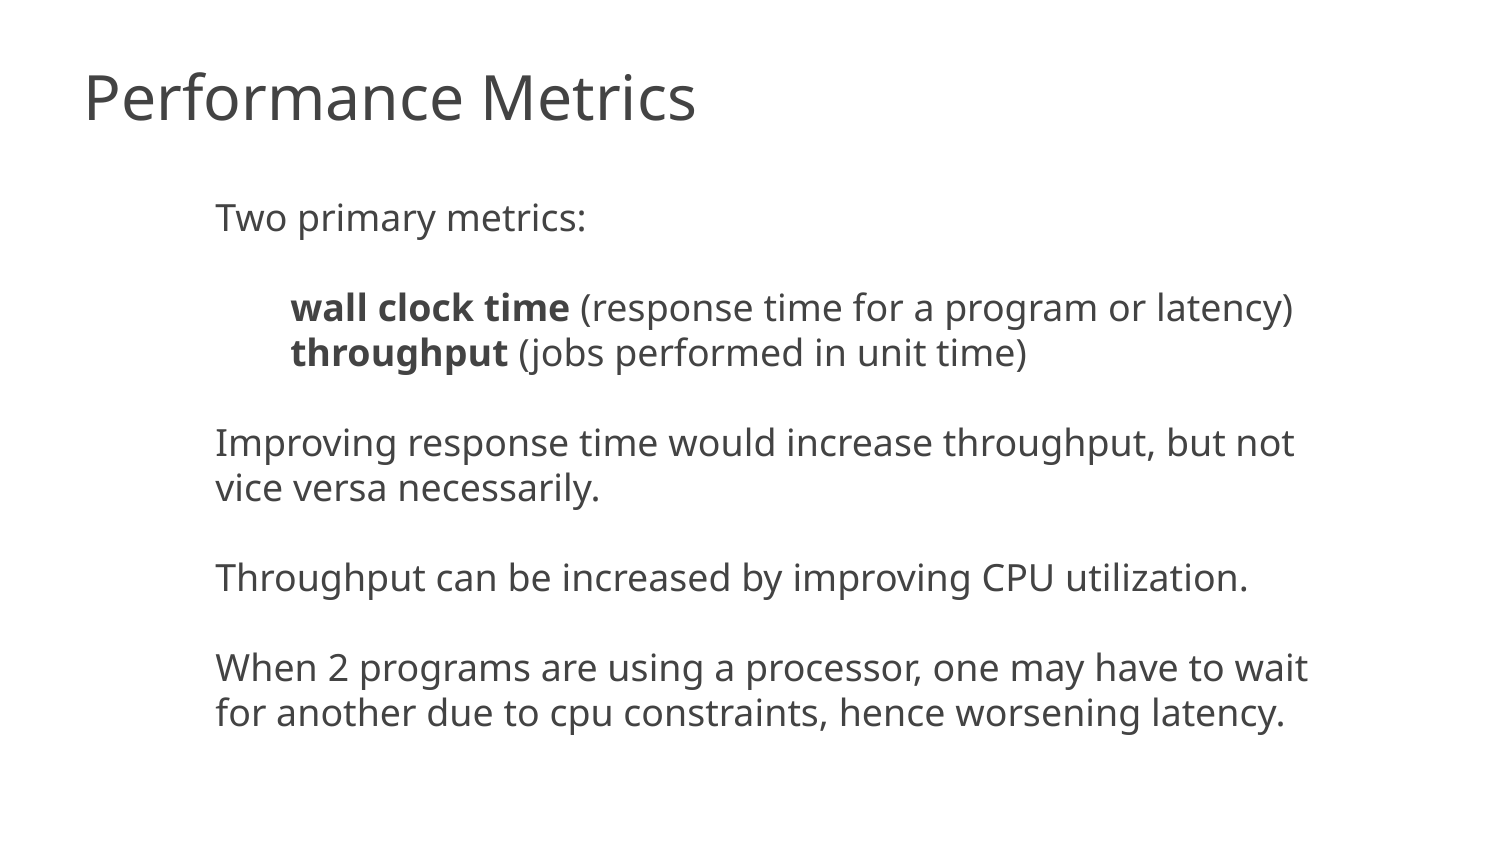

Performance Metrics
Two primary metrics:
wall clock time (response time for a program or latency)
throughput (jobs performed in unit time)
Improving response time would increase throughput, but not vice versa necessarily.
Throughput can be increased by improving CPU utilization.
When 2 programs are using a processor, one may have to wait for another due to cpu constraints, hence worsening latency.